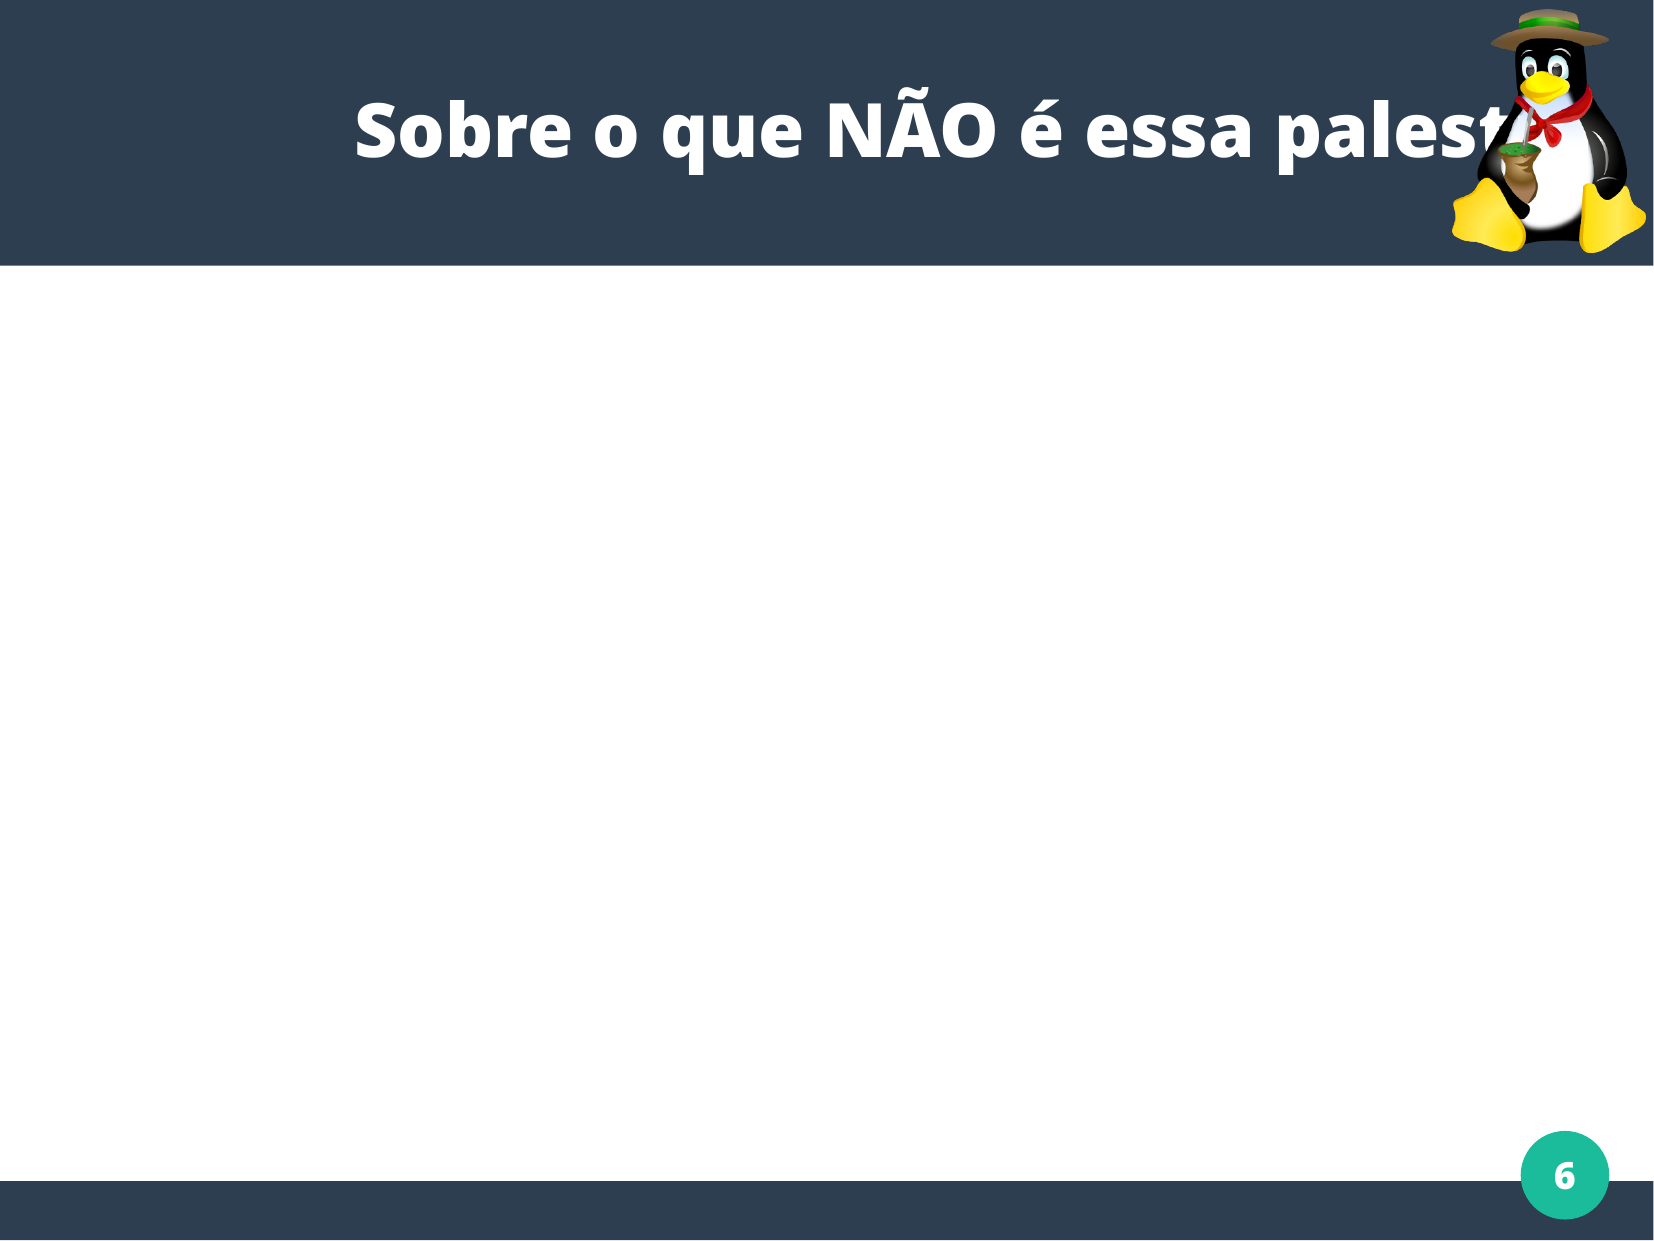

# Sobre o que NÃO é essa palestra
6